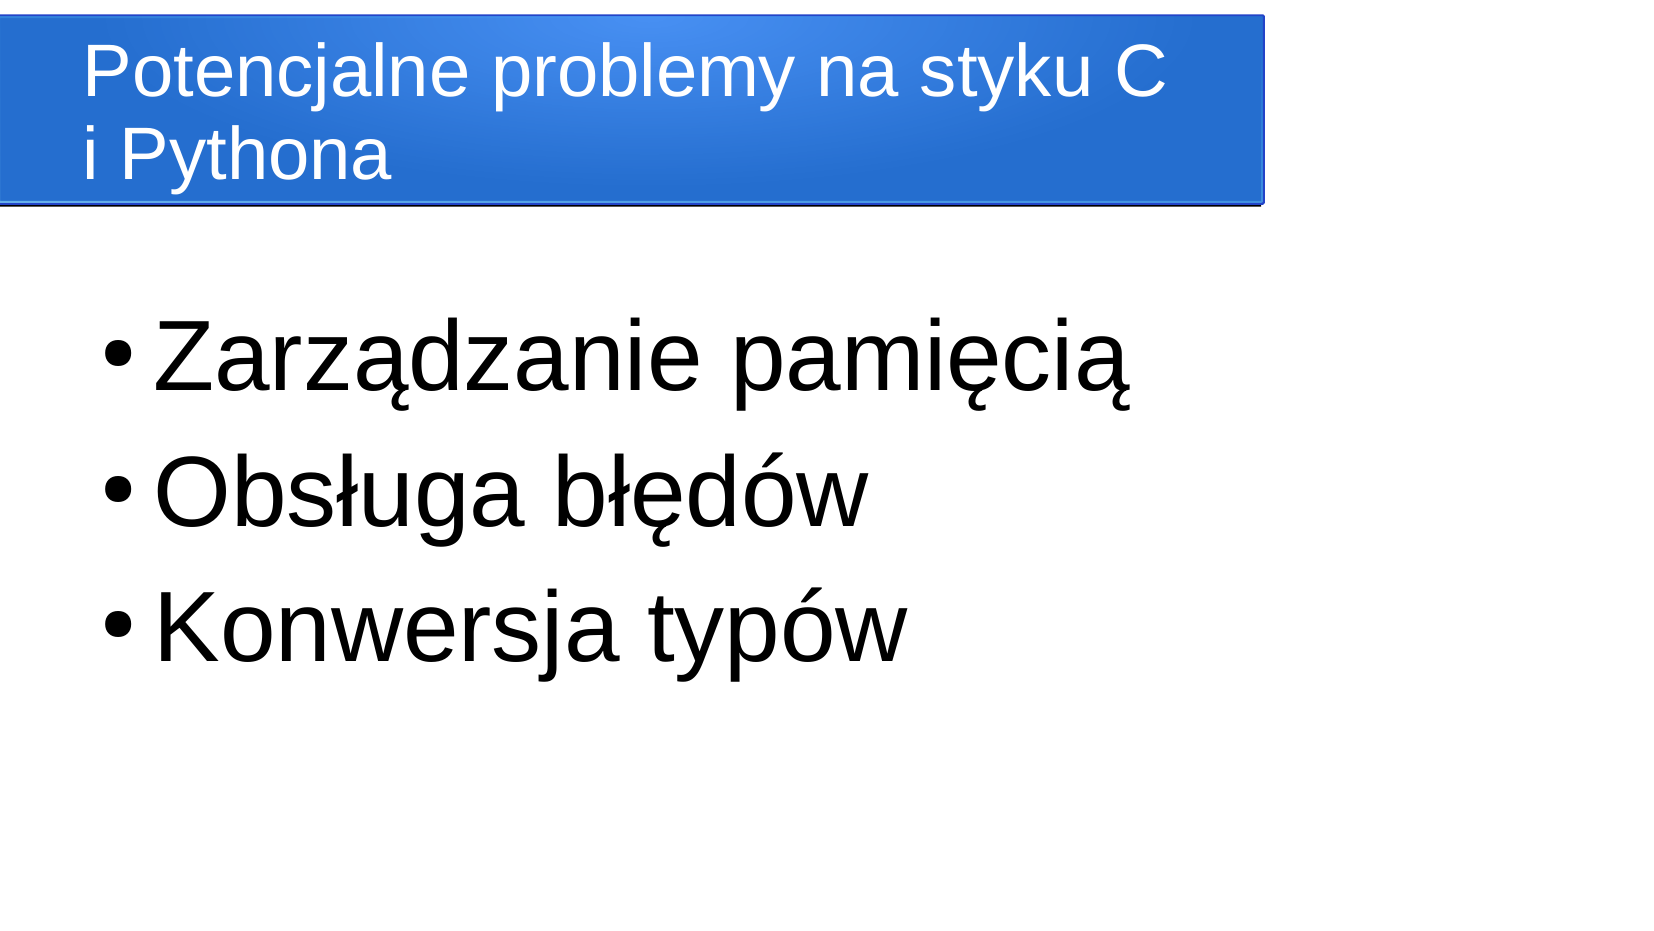

# Potencjalne problemy na styku C i Pythona
Zarządzanie pamięcią
Obsługa błędów
Konwersja typów